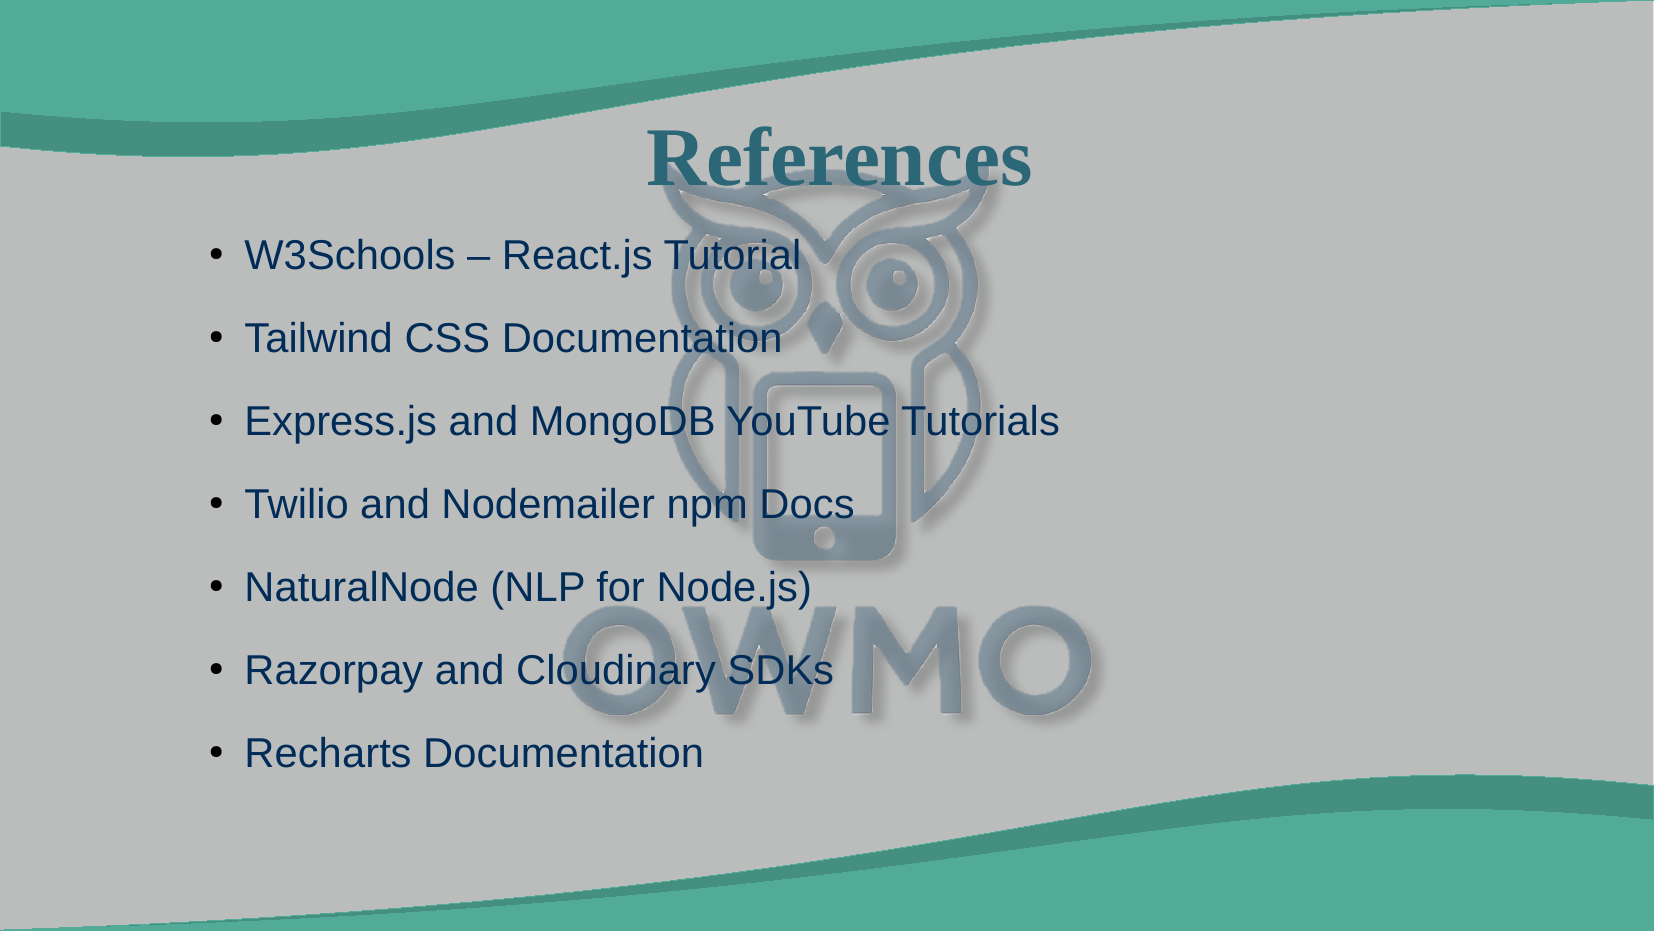

References
W3Schools – React.js Tutorial
Tailwind CSS Documentation
Express.js and MongoDB YouTube Tutorials
Twilio and Nodemailer npm Docs
NaturalNode (NLP for Node.js)
Razorpay and Cloudinary SDKs
Recharts Documentation